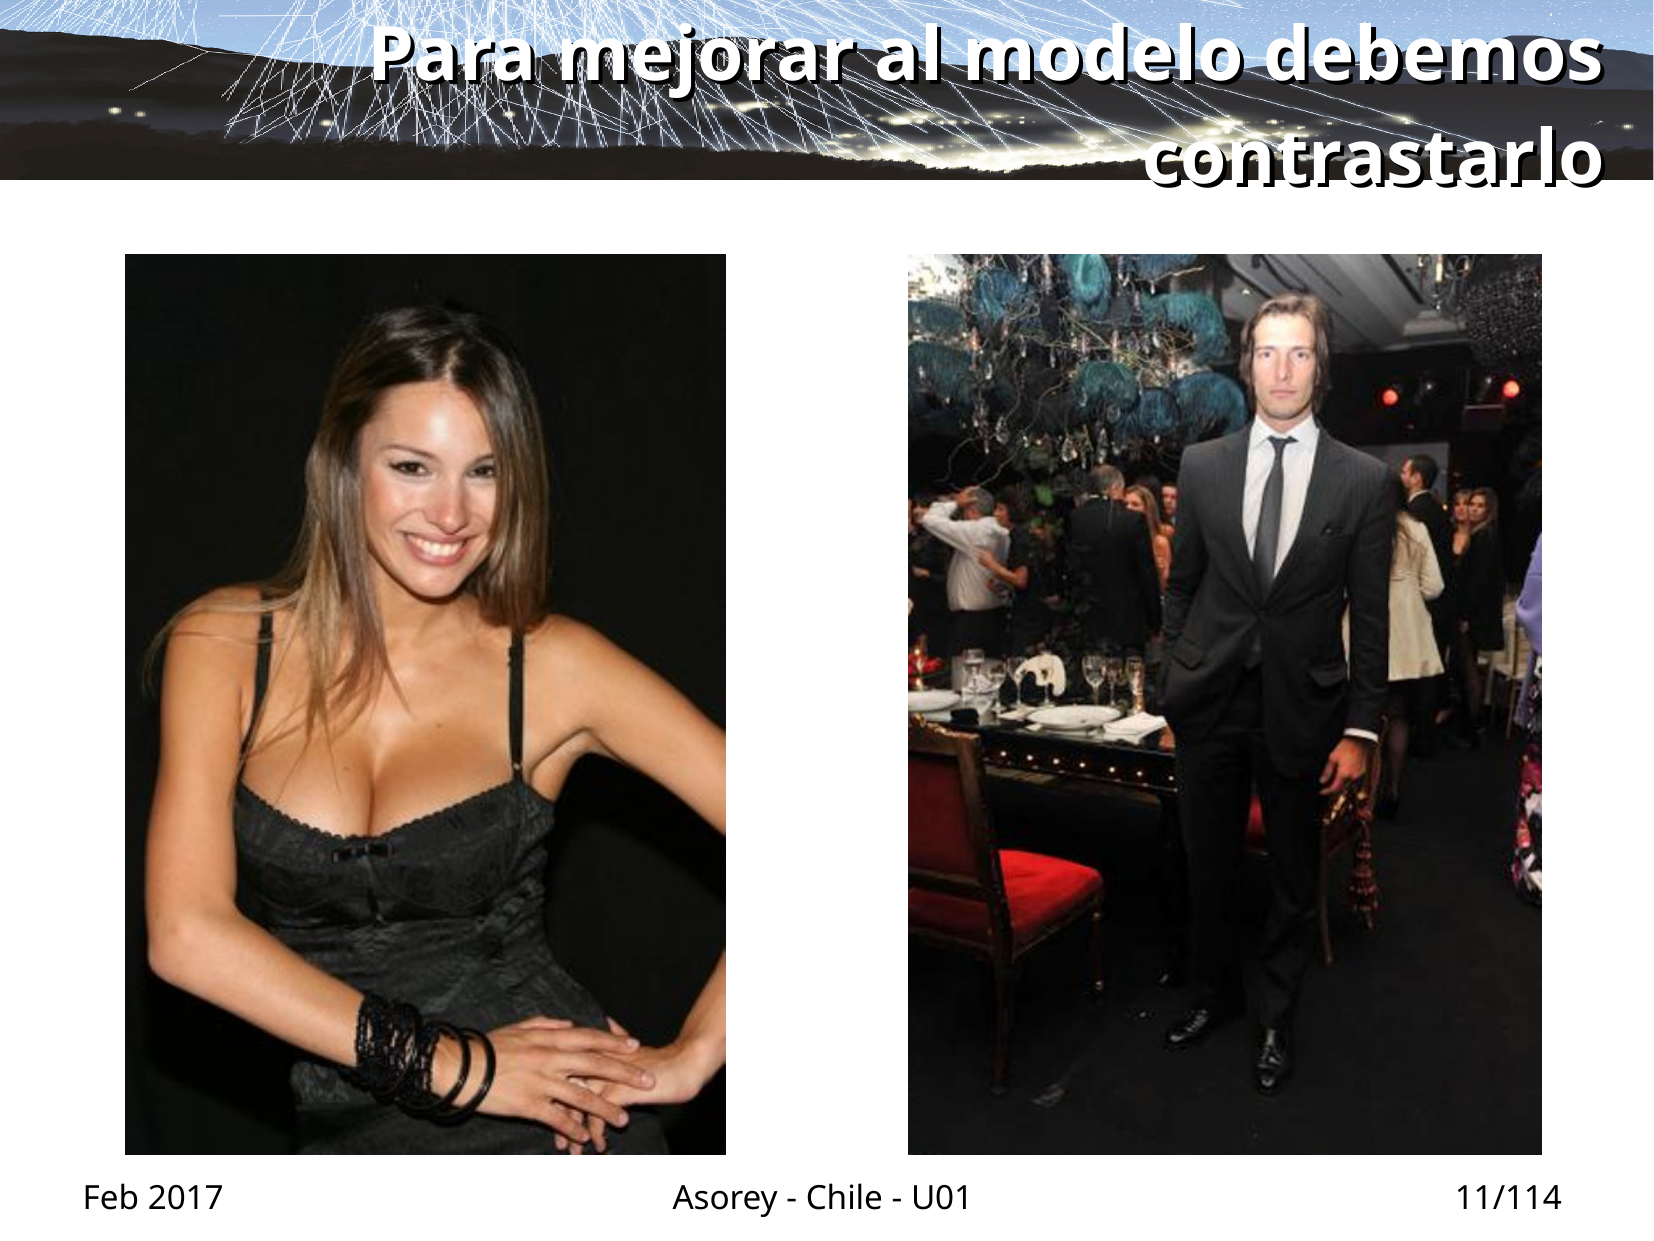

# Para mejorar al modelo debemos contrastarlo
Feb 2017
Asorey - Chile - U01
11